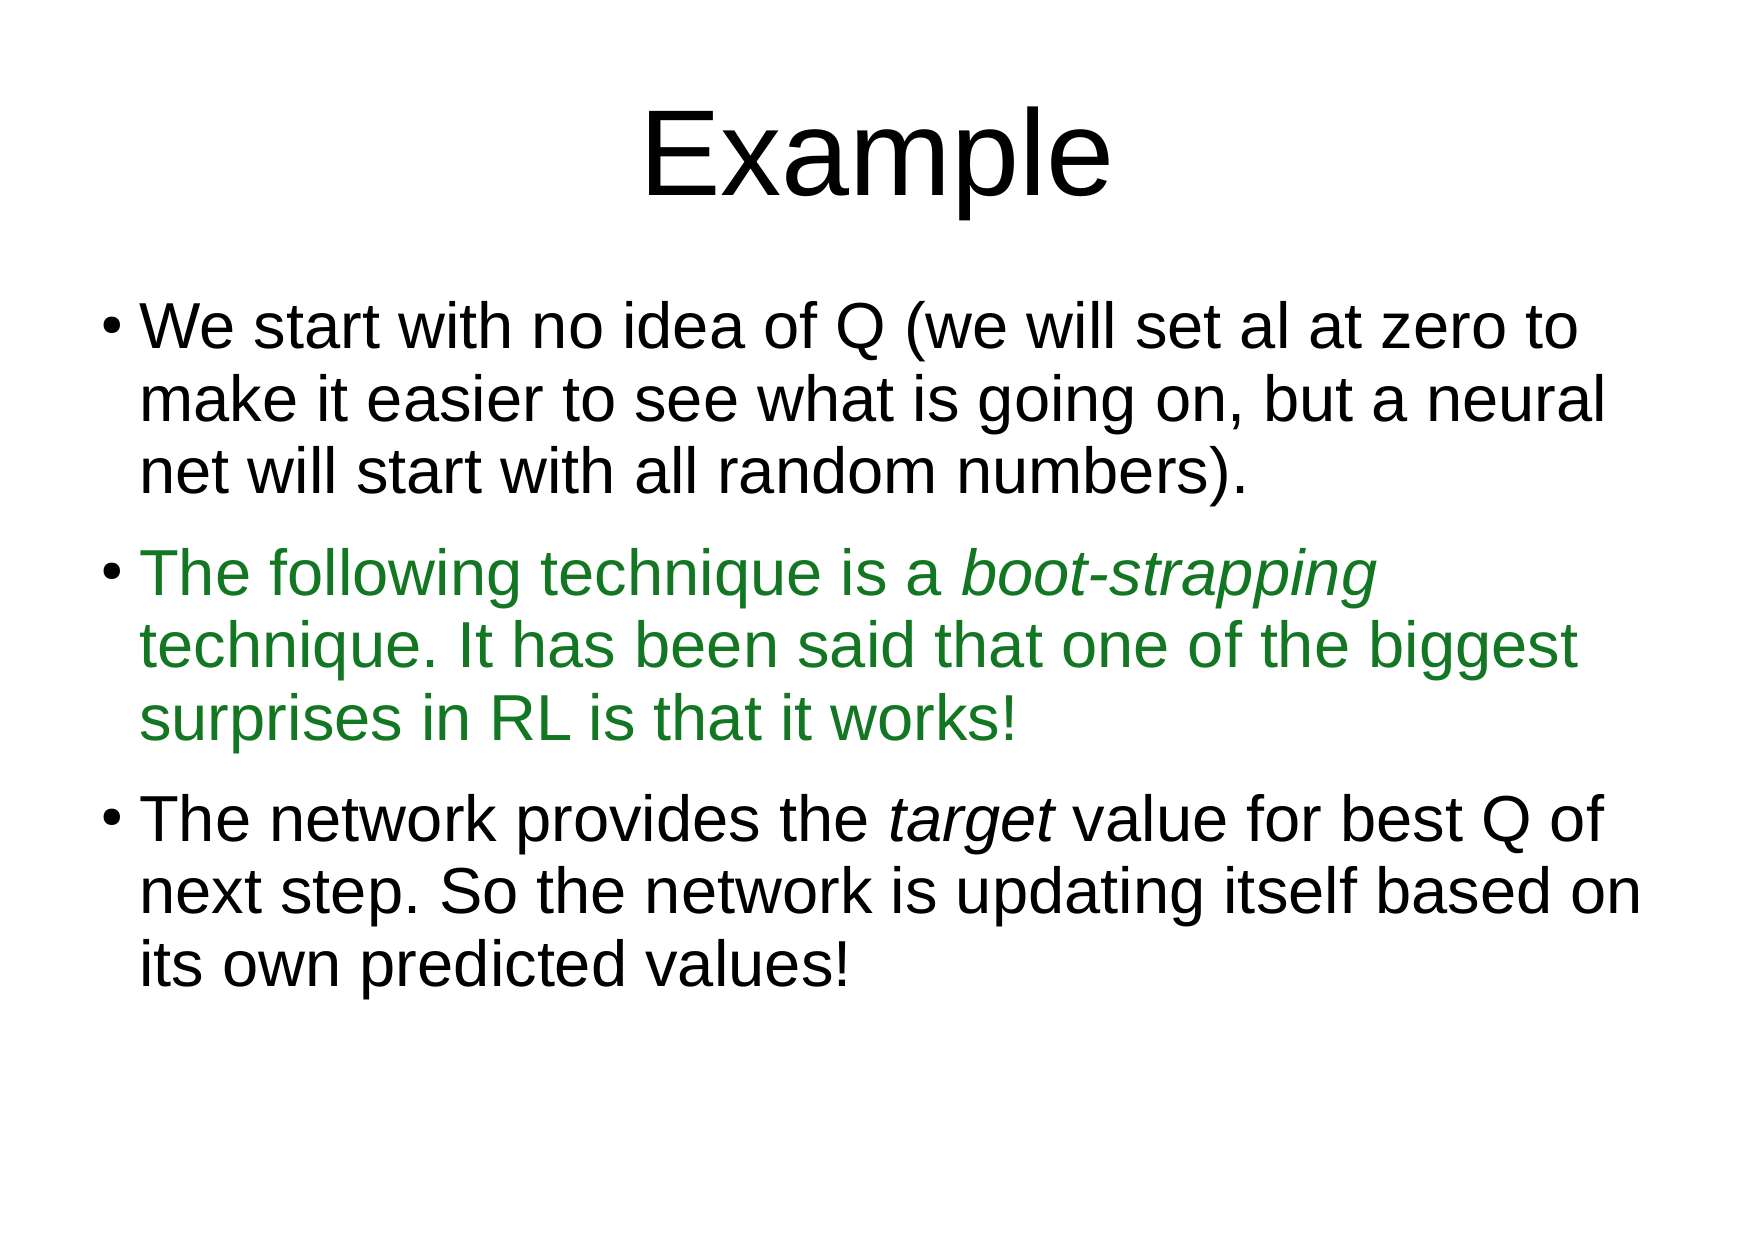

# Example
We start with no idea of Q (we will set al at zero to make it easier to see what is going on, but a neural net will start with all random numbers).
The following technique is a boot-strapping technique. It has been said that one of the biggest surprises in RL is that it works!
The network provides the target value for best Q of next step. So the network is updating itself based on its own predicted values!